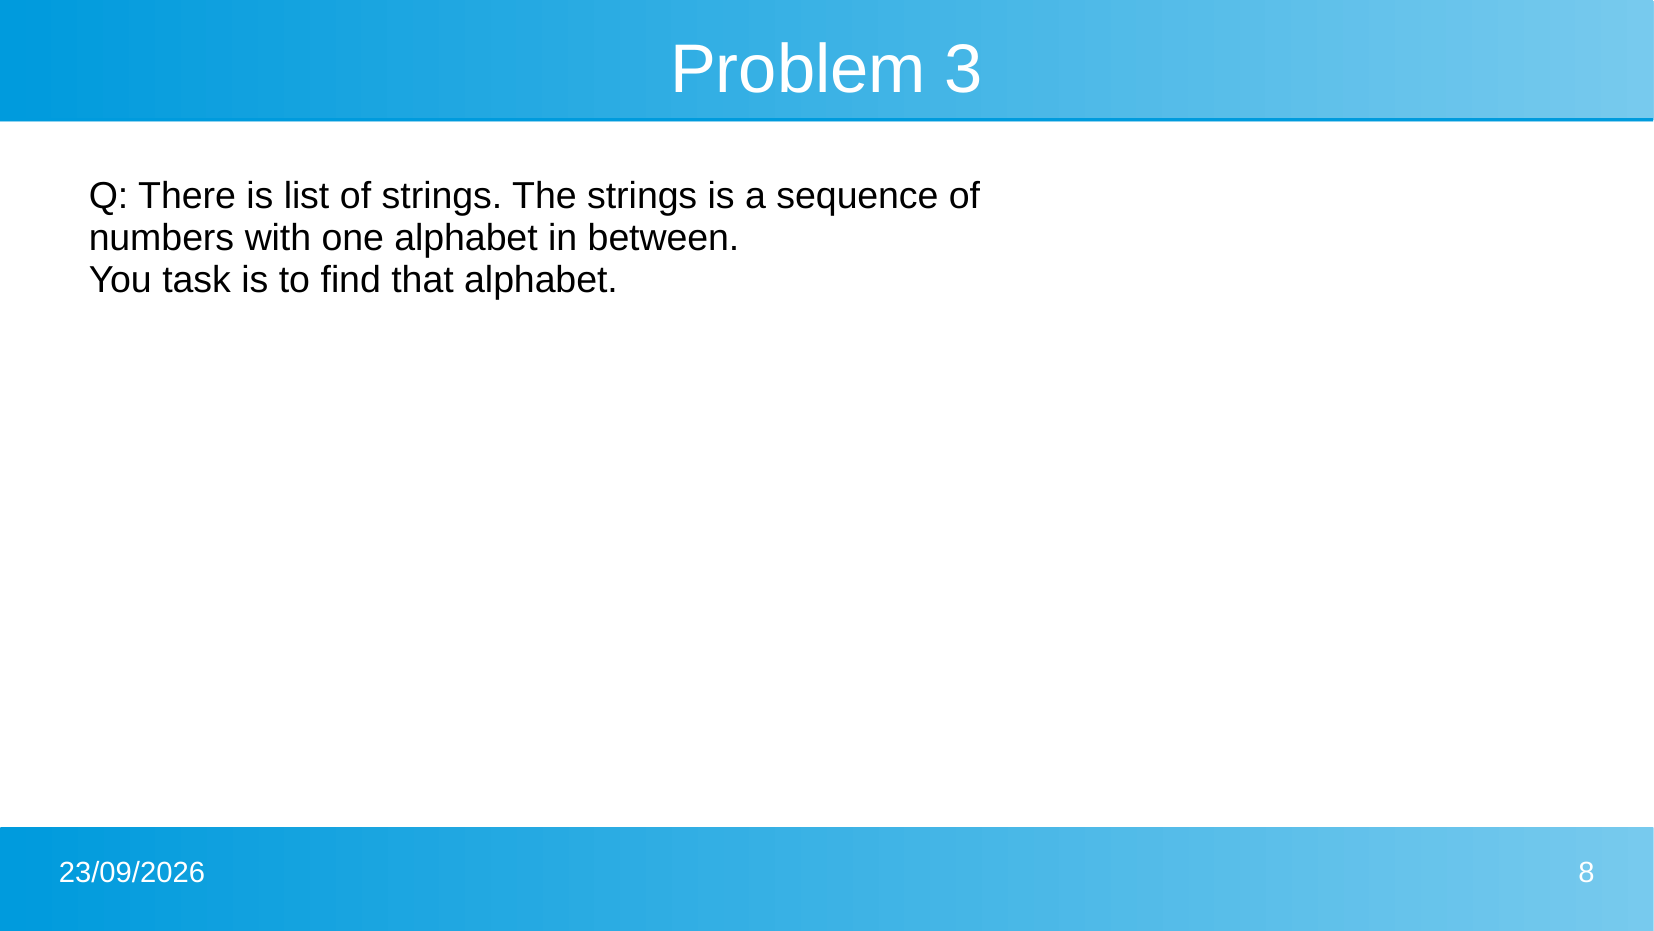

# Problem 3
Q: There is list of strings. The strings is a sequence of numbers with one alphabet in between.
You task is to find that alphabet.
8